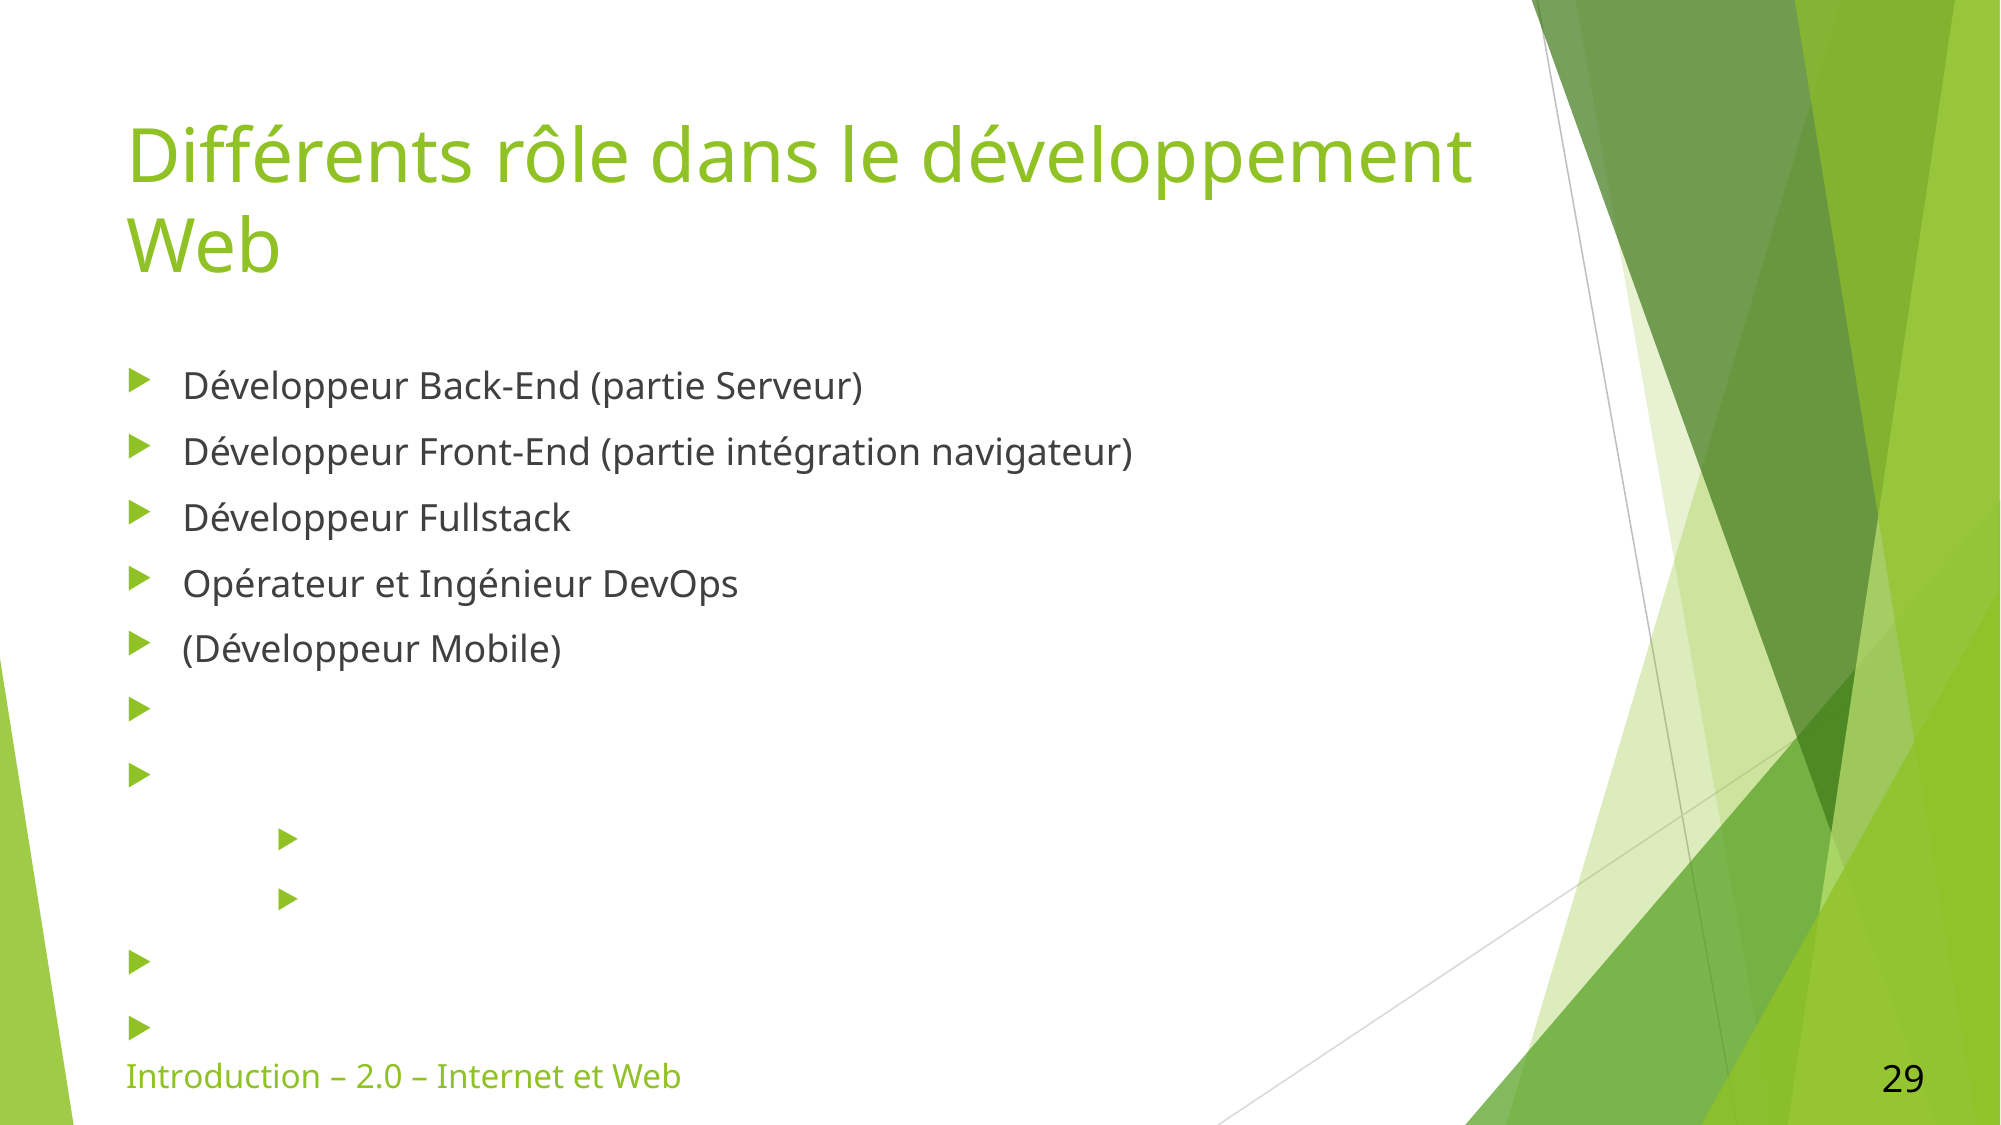

# Différents rôle dans le développement Web
Développeur Back-End (partie Serveur)
Développeur Front-End (partie intégration navigateur)
Développeur Fullstack
Opérateur et Ingénieur DevOps
(Développeur Mobile)
Introduction – 2.0 – Internet et Web